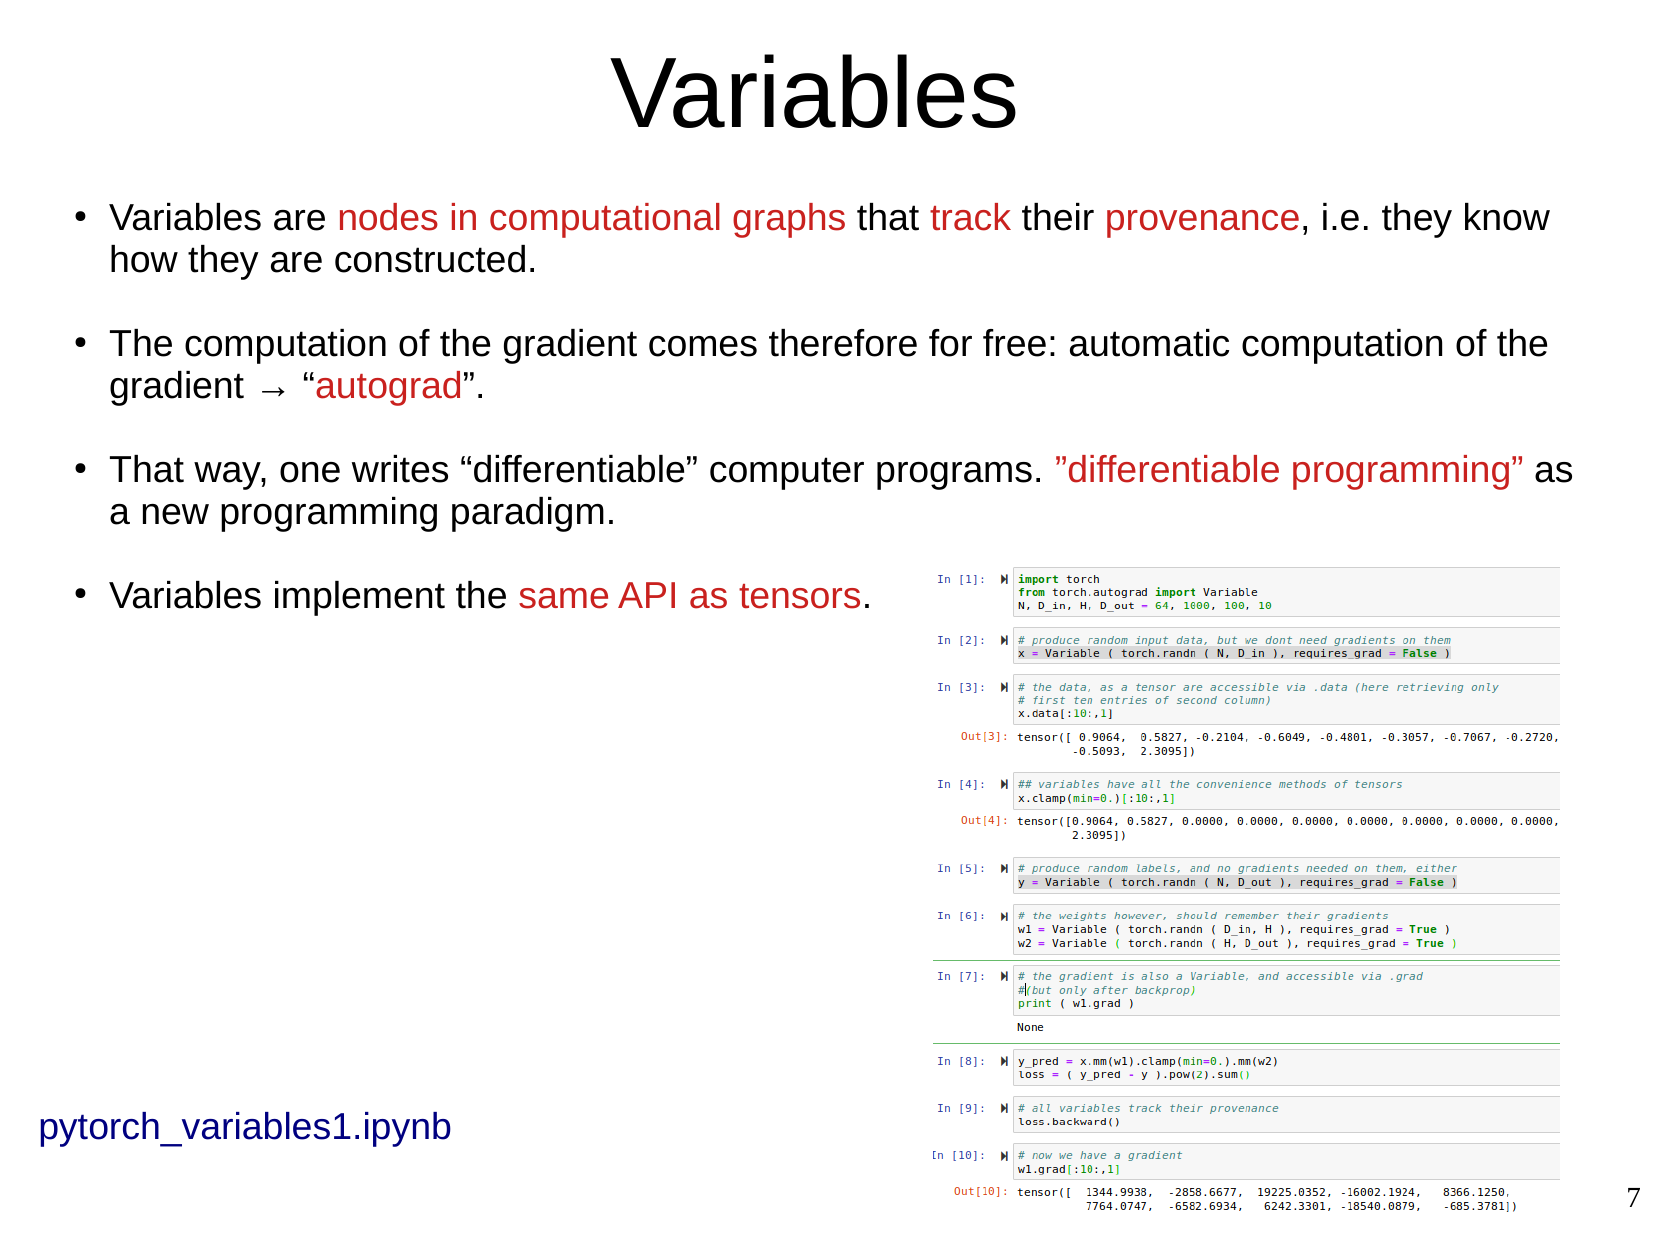

Variables
Variables are nodes in computational graphs that track their provenance, i.e. they know
how they are constructed.
The computation of the gradient comes therefore for free: automatic computation of the gradient → “autograd”.
That way, one writes “differentiable” computer programs. ”differentiable programming” as a new programming paradigm.
Variables implement the same API as tensors.
pytorch_variables1.ipynb